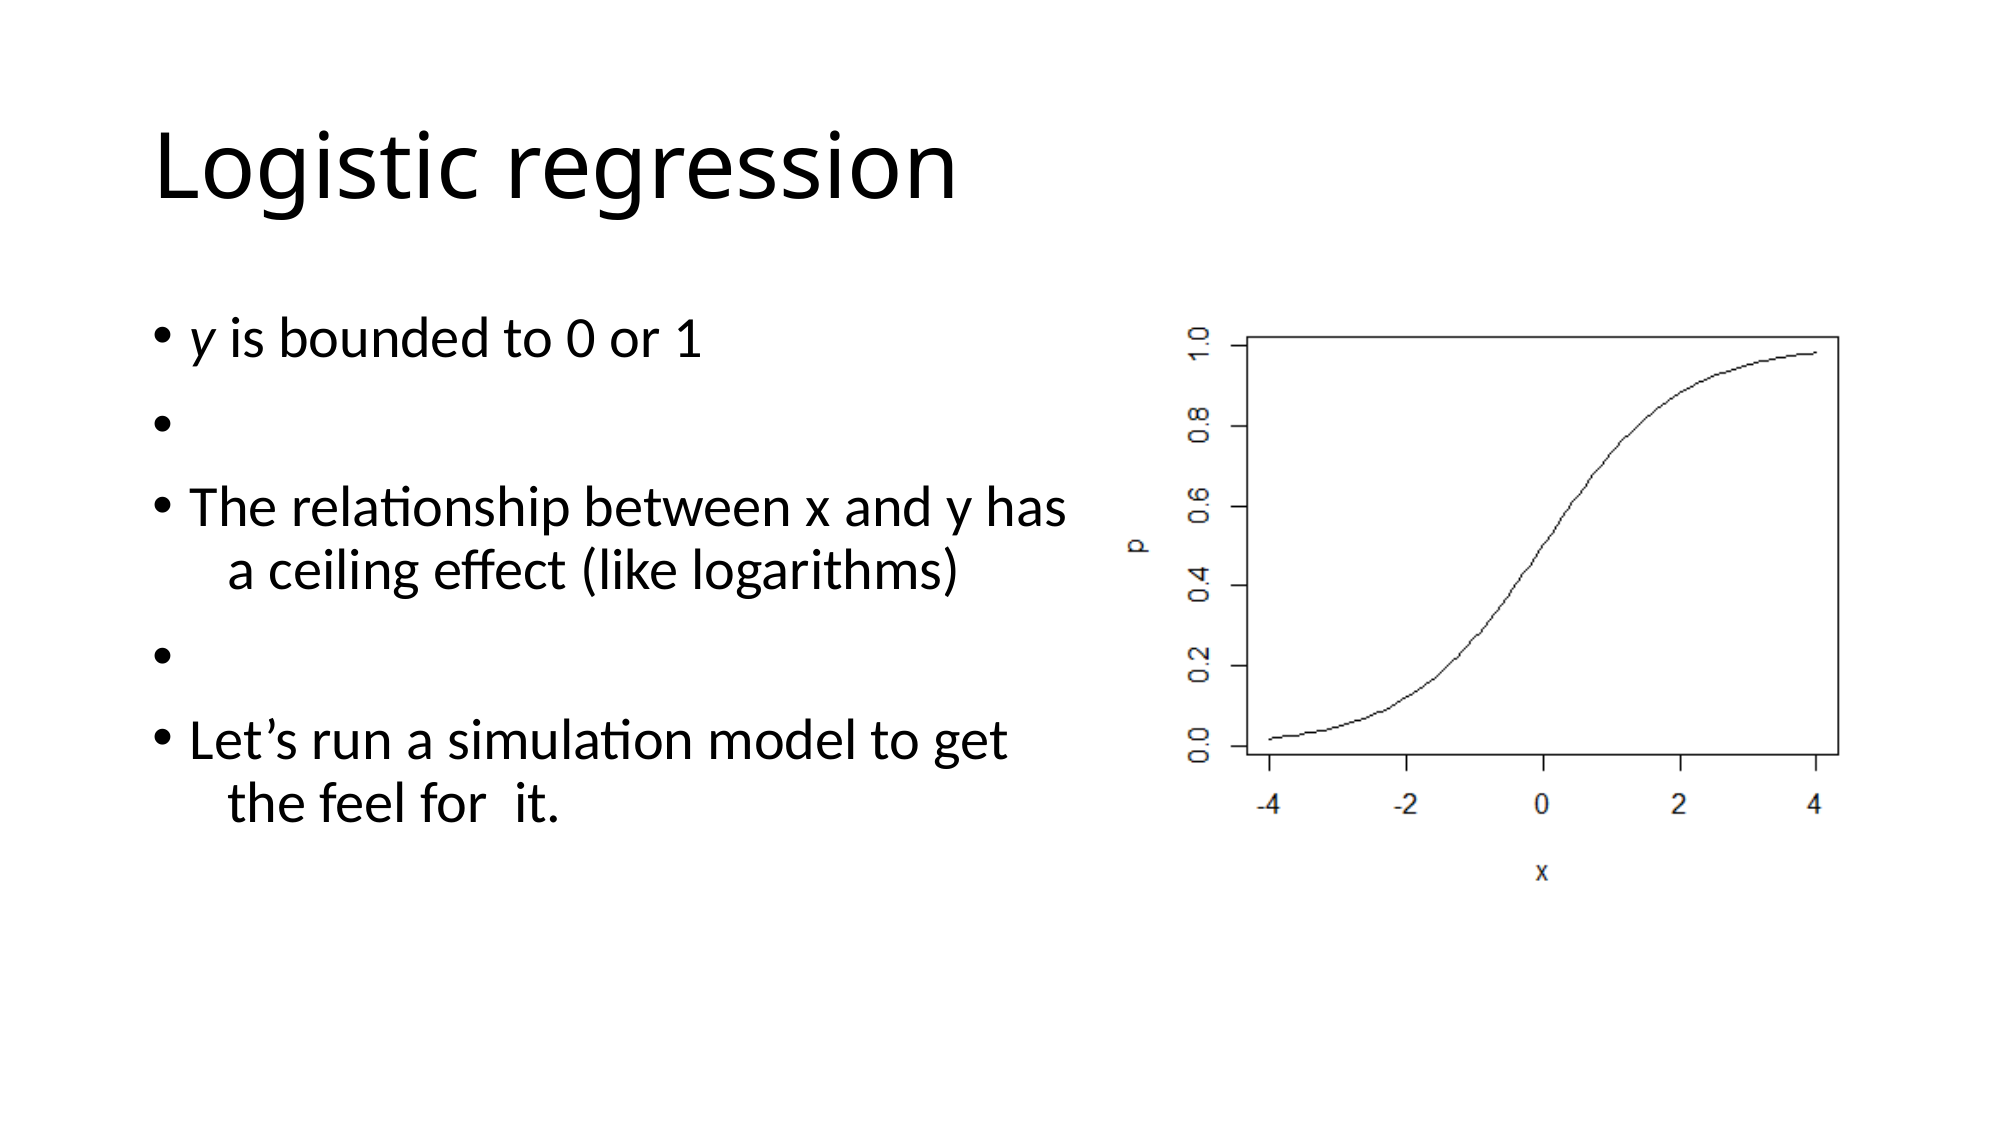

# Logistic regression
y is bounded to 0 or 1
The relationship between x and y has a ceiling effect (like logarithms)
Let’s run a simulation model to get the feel for it.